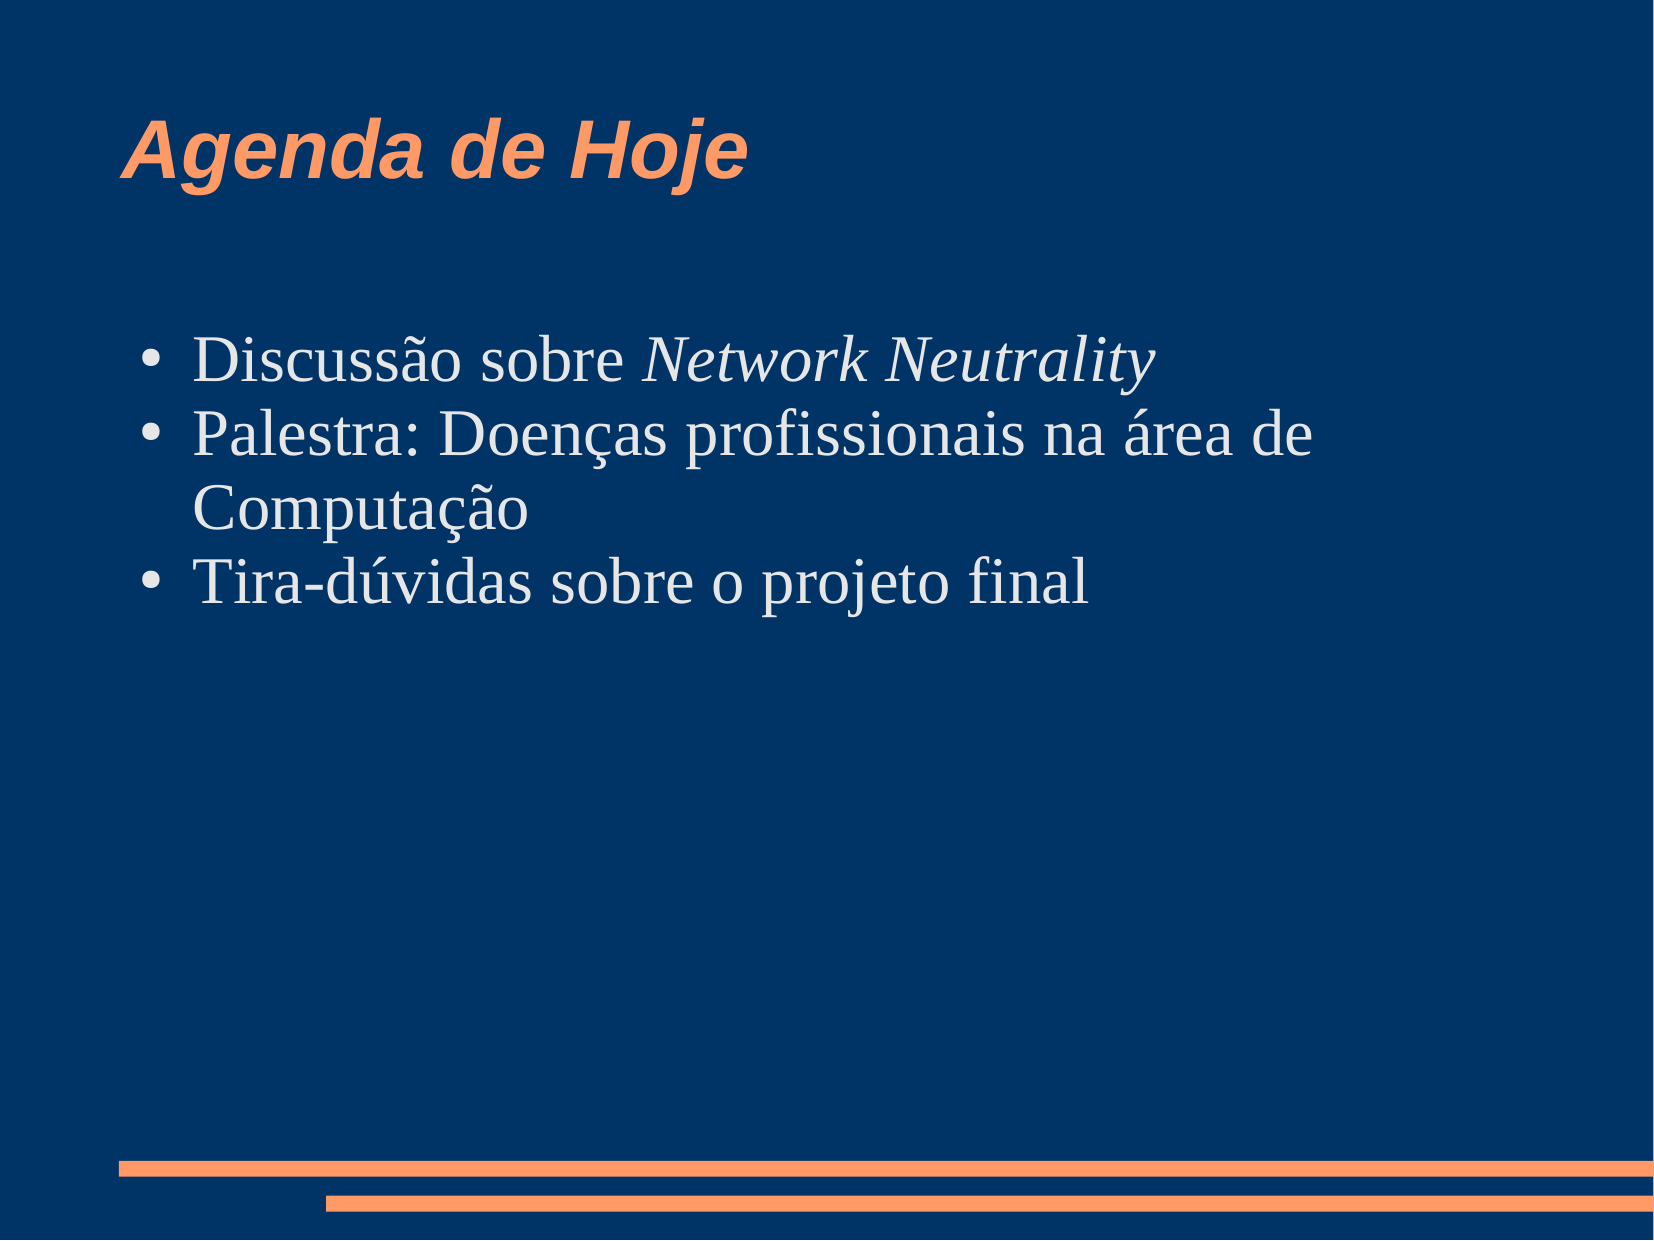

# Agenda de Hoje
Discussão sobre Network Neutrality
Palestra: Doenças profissionais na área de Computação
Tira-dúvidas sobre o projeto final